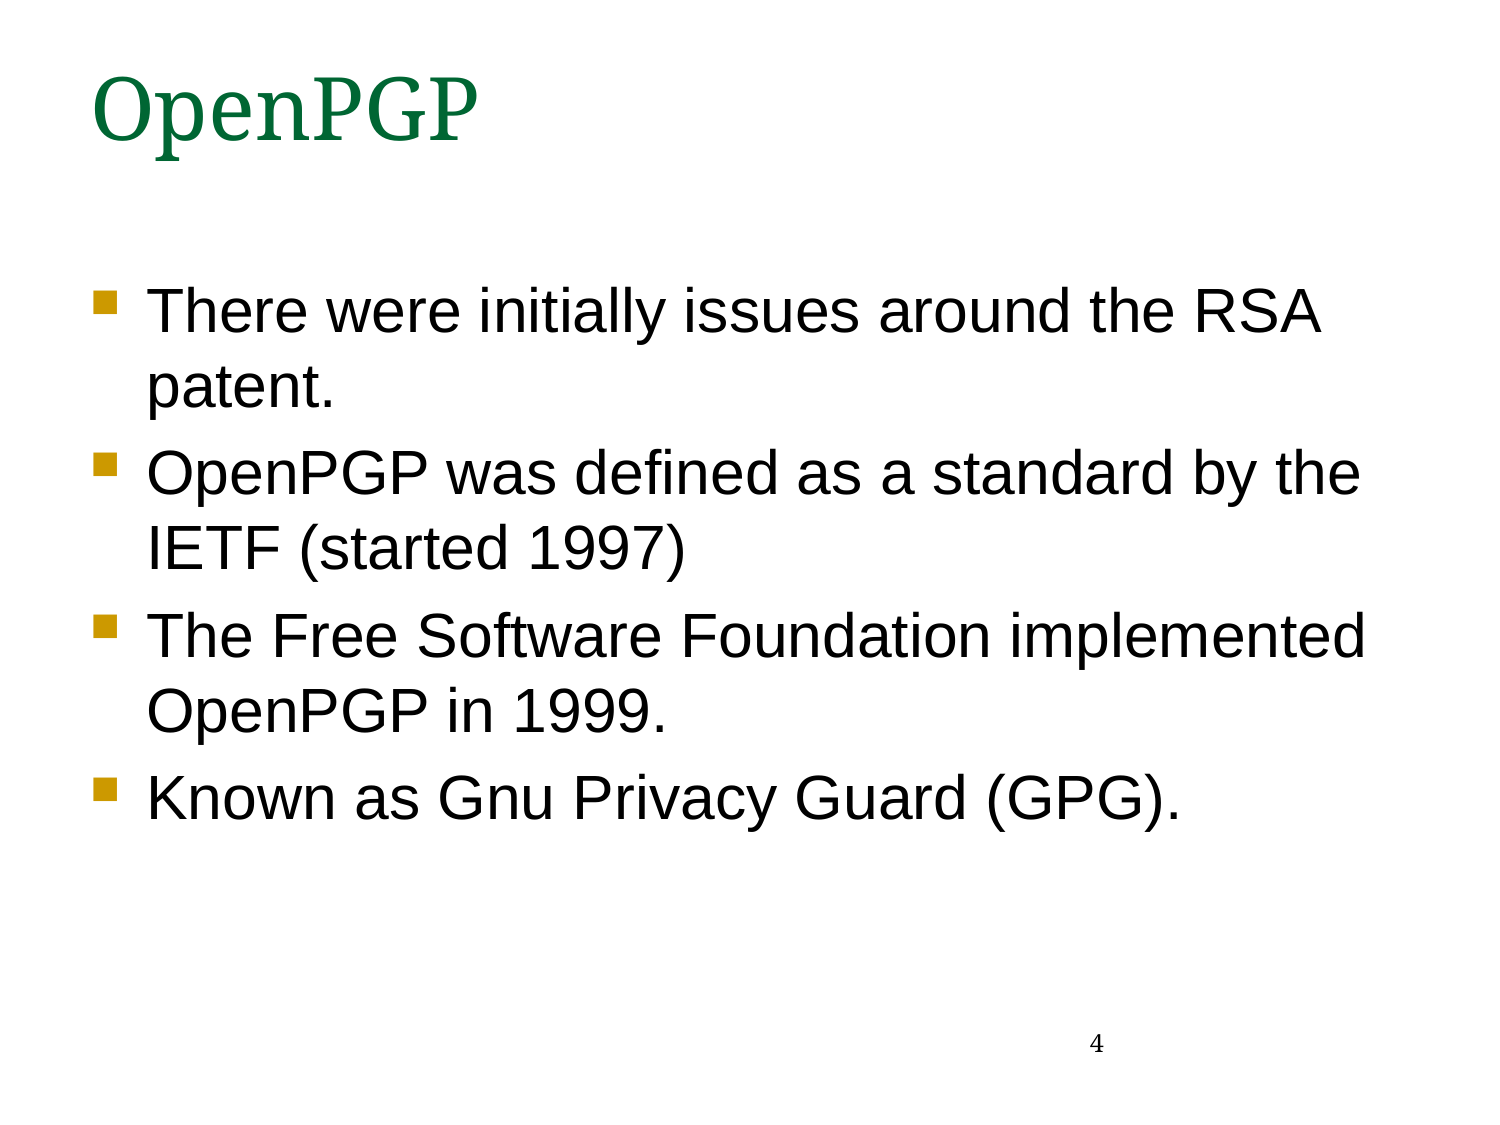

# OpenPGP
There were initially issues around the RSA patent.
OpenPGP was defined as a standard by the IETF (started 1997)
The Free Software Foundation implemented OpenPGP in 1999.
Known as Gnu Privacy Guard (GPG).